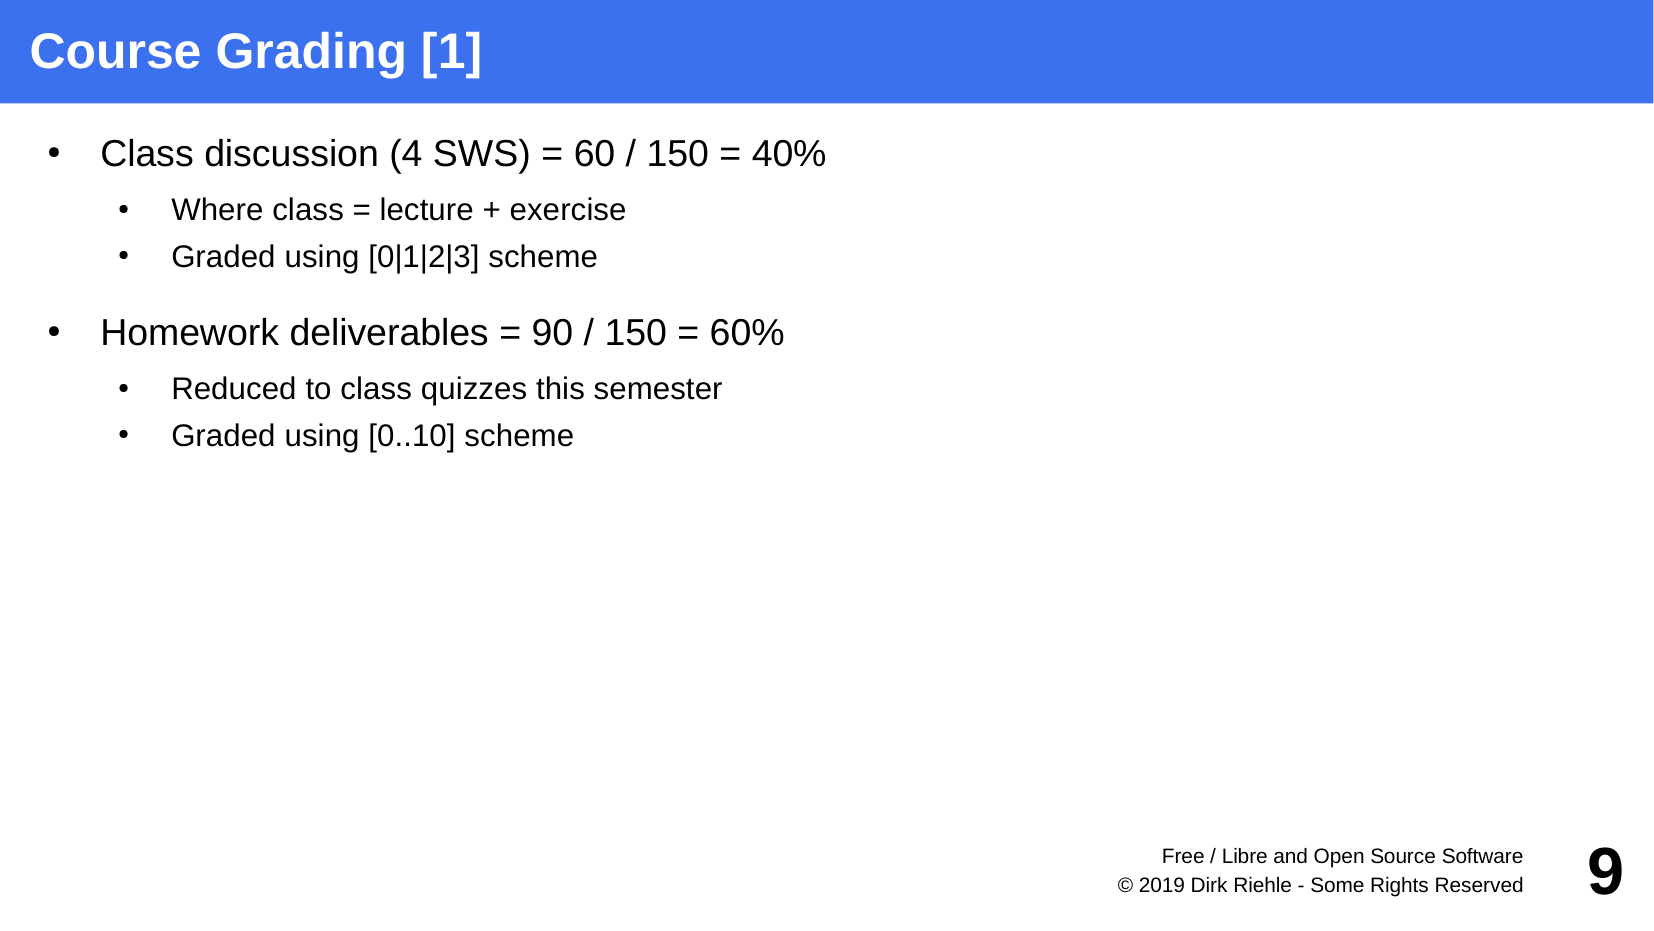

# Course Grading [1]
Class discussion (4 SWS) = 60 / 150 = 40%
Where class = lecture + exercise
Graded using [0|1|2|3] scheme
Homework deliverables = 90 / 150 = 60%
Reduced to class quizzes this semester
Graded using [0..10] scheme
Free / Libre and Open Source Software
9
© 2019 Dirk Riehle - Some Rights Reserved
[1]	Also see http://osr.cs.fau.de/teaching/course-resources/grading-schemes-and-scales/